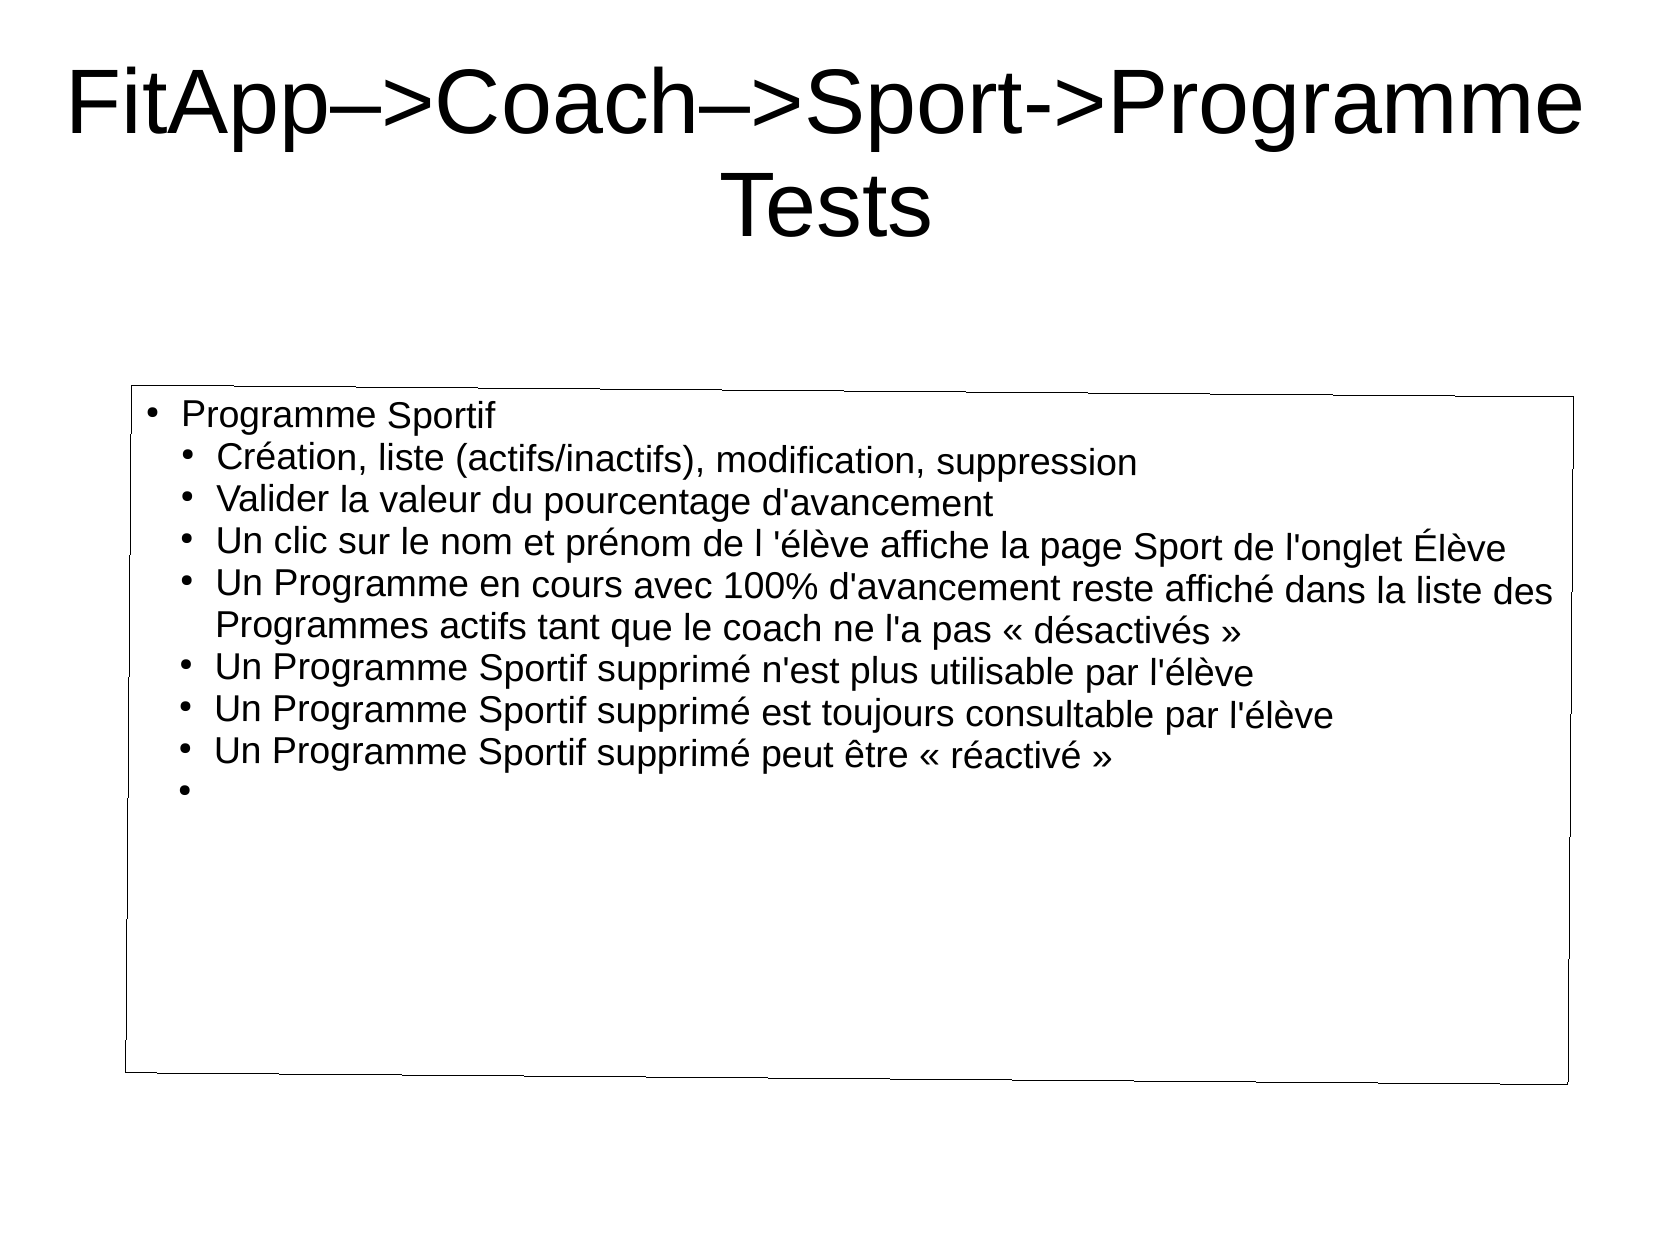

# FitApp–>Coach–>Sport->Programme Tests
Programme Sportif
Création, liste (actifs/inactifs), modification, suppression
Valider la valeur du pourcentage d'avancement
Un clic sur le nom et prénom de l 'élève affiche la page Sport de l'onglet Élève
Un Programme en cours avec 100% d'avancement reste affiché dans la liste des Programmes actifs tant que le coach ne l'a pas « désactivés »
Un Programme Sportif supprimé n'est plus utilisable par l'élève
Un Programme Sportif supprimé est toujours consultable par l'élève
Un Programme Sportif supprimé peut être « réactivé »